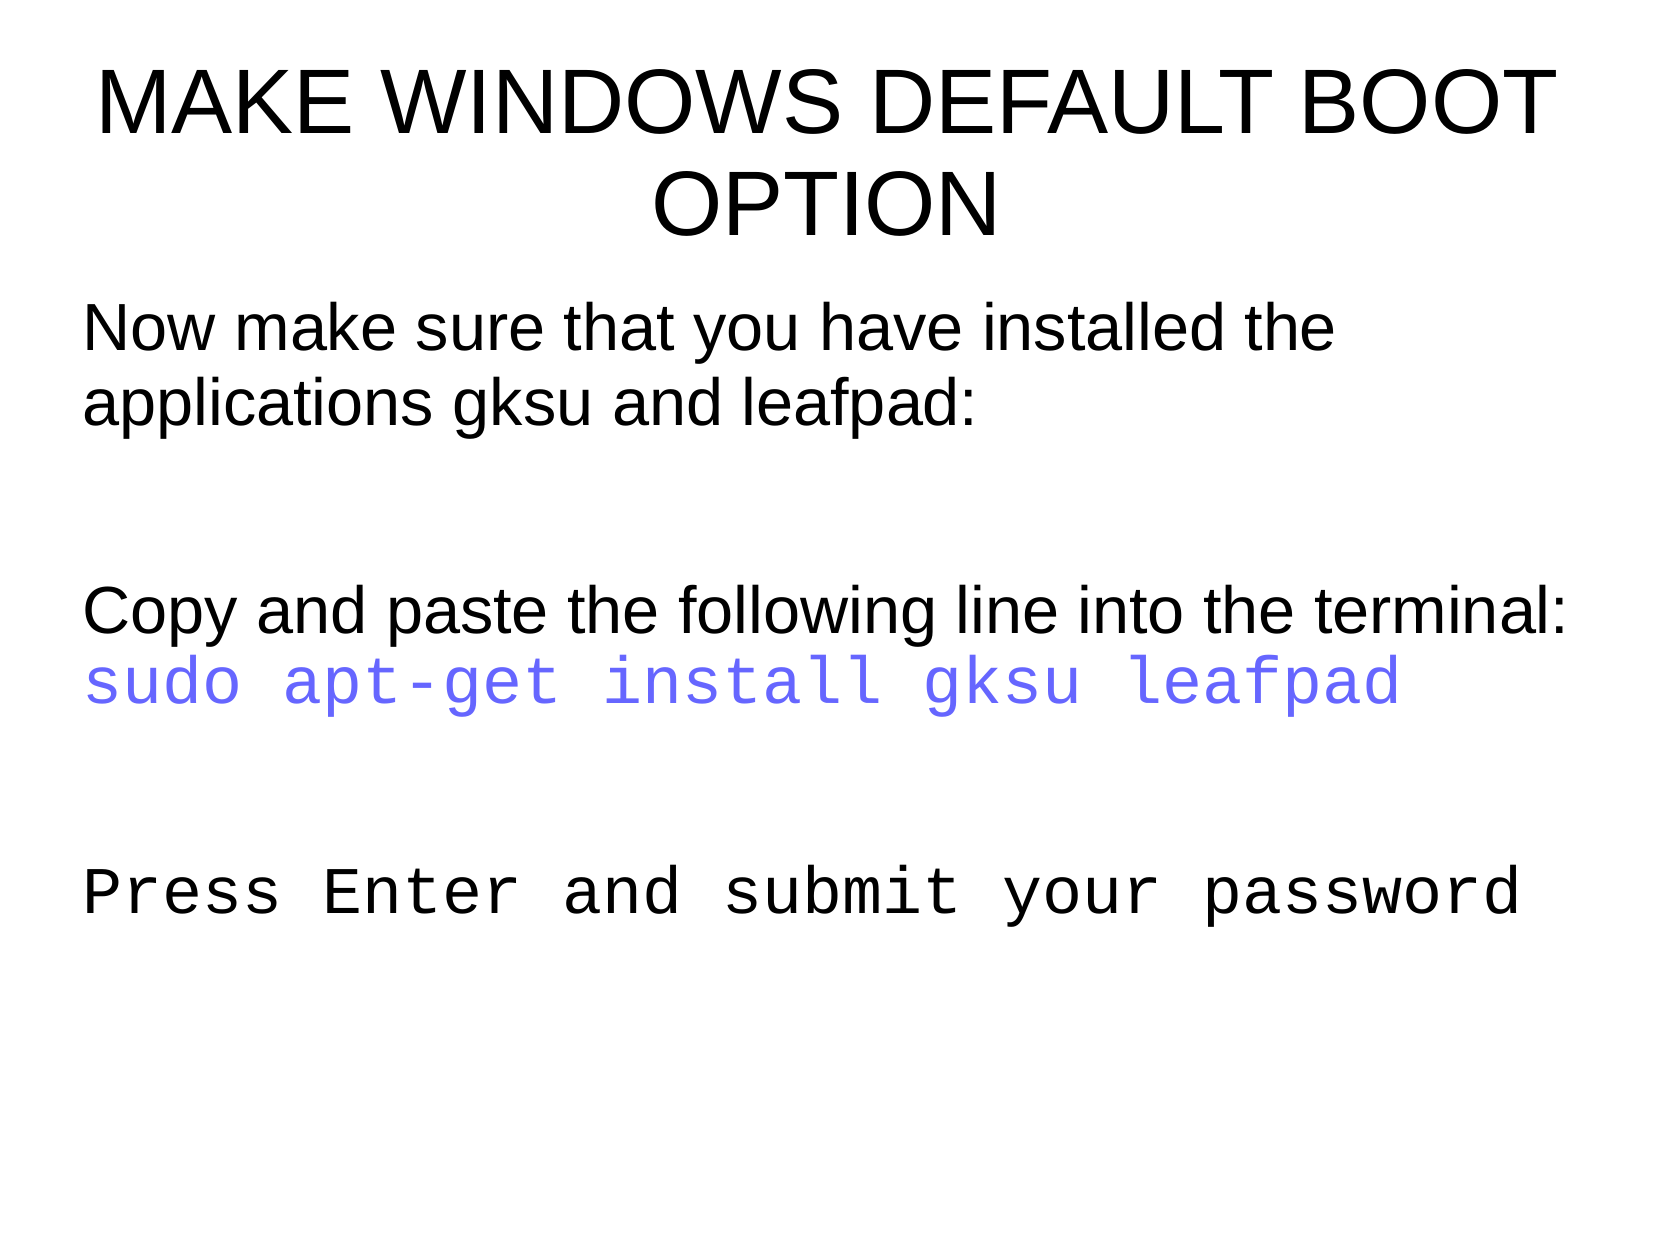

# MAKE WINDOWS DEFAULT BOOT OPTION
Now make sure that you have installed the applications gksu and leafpad:
Copy and paste the following line into the terminal:
sudo apt-get install gksu leafpad
Press Enter and submit your password